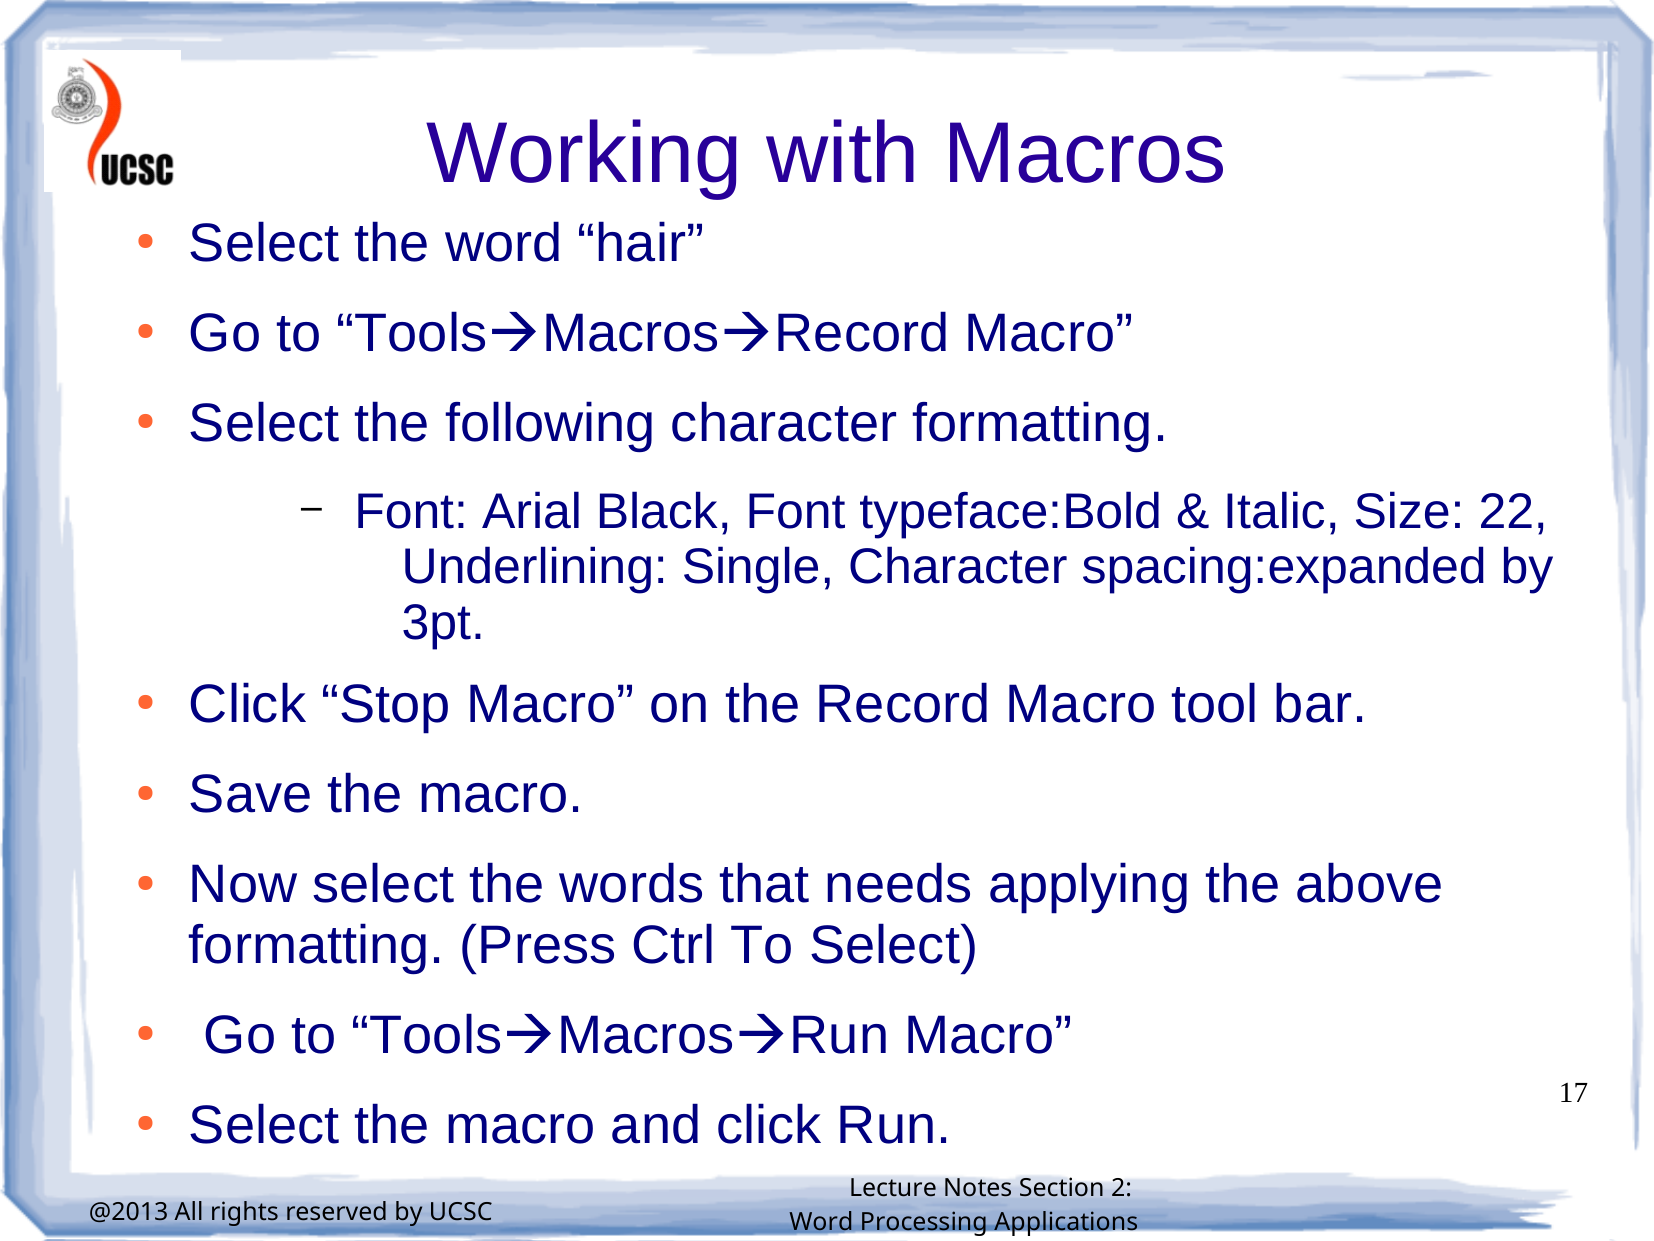

# Working with Macros
Select the word “hair”
Go to “ToolsMacrosRecord Macro”
Select the following character formatting.
Font: Arial Black, Font typeface:Bold & Italic, Size: 22, Underlining: Single, Character spacing:expanded by 3pt.
Click “Stop Macro” on the Record Macro tool bar.
Save the macro.
Now select the words that needs applying the above formatting. (Press Ctrl To Select)
 Go to “ToolsMacrosRun Macro”
Select the macro and click Run.
17